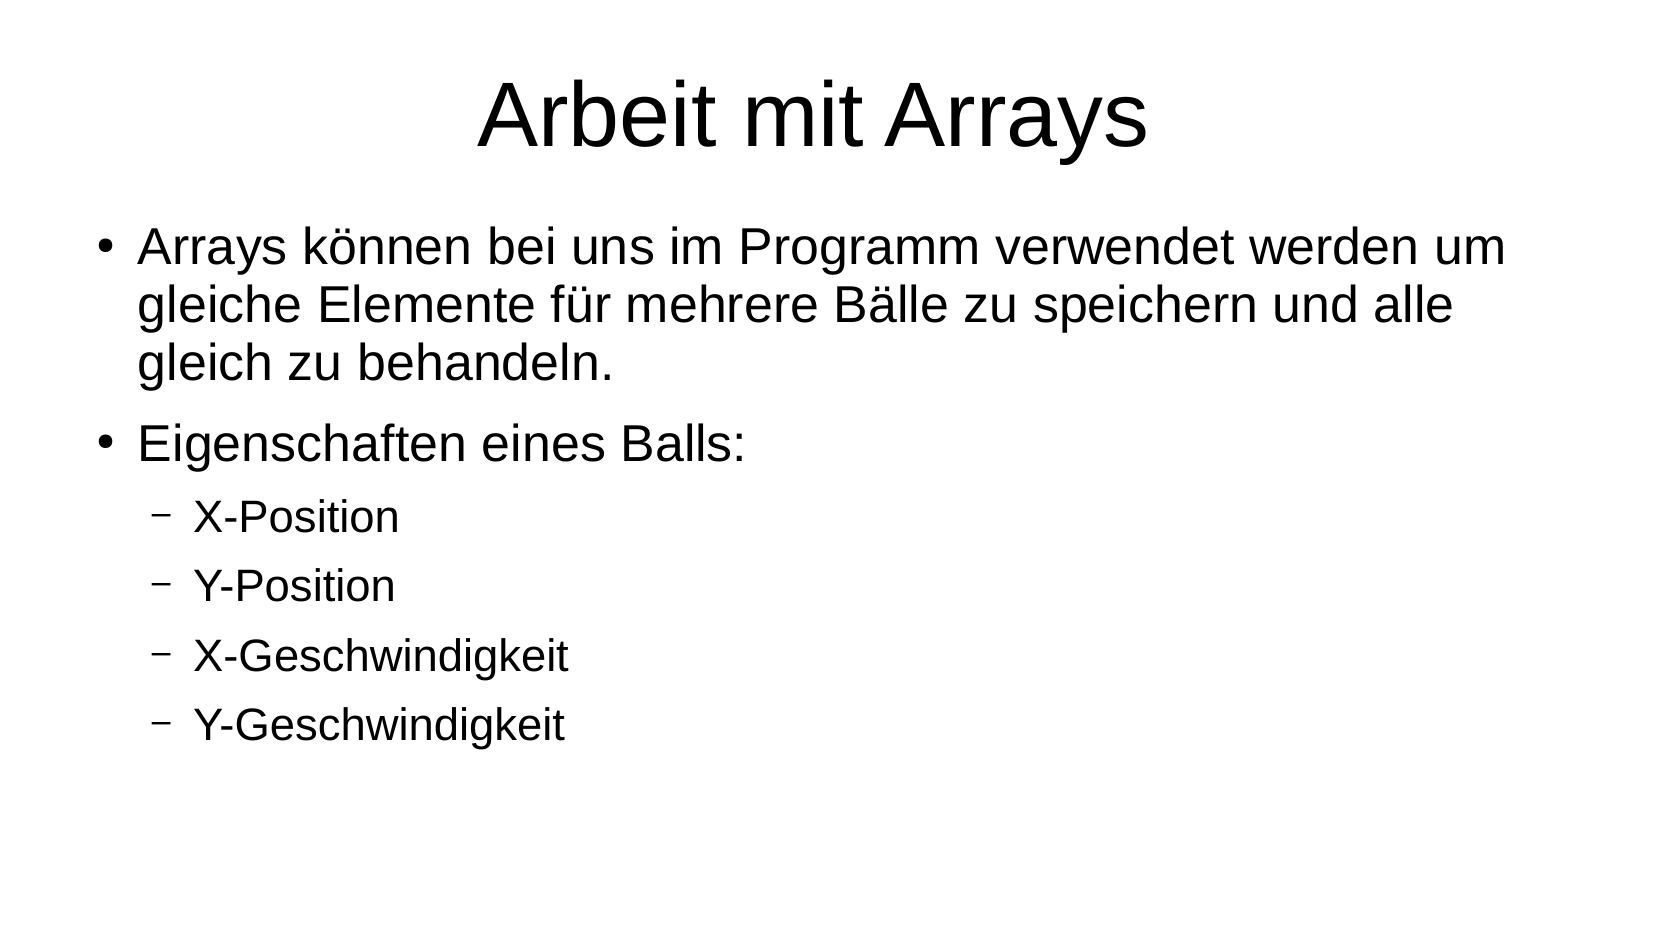

# Arbeit mit Arrays
Arrays können bei uns im Programm verwendet werden um gleiche Elemente für mehrere Bälle zu speichern und alle gleich zu behandeln.
Eigenschaften eines Balls:
X-Position
Y-Position
X-Geschwindigkeit
Y-Geschwindigkeit